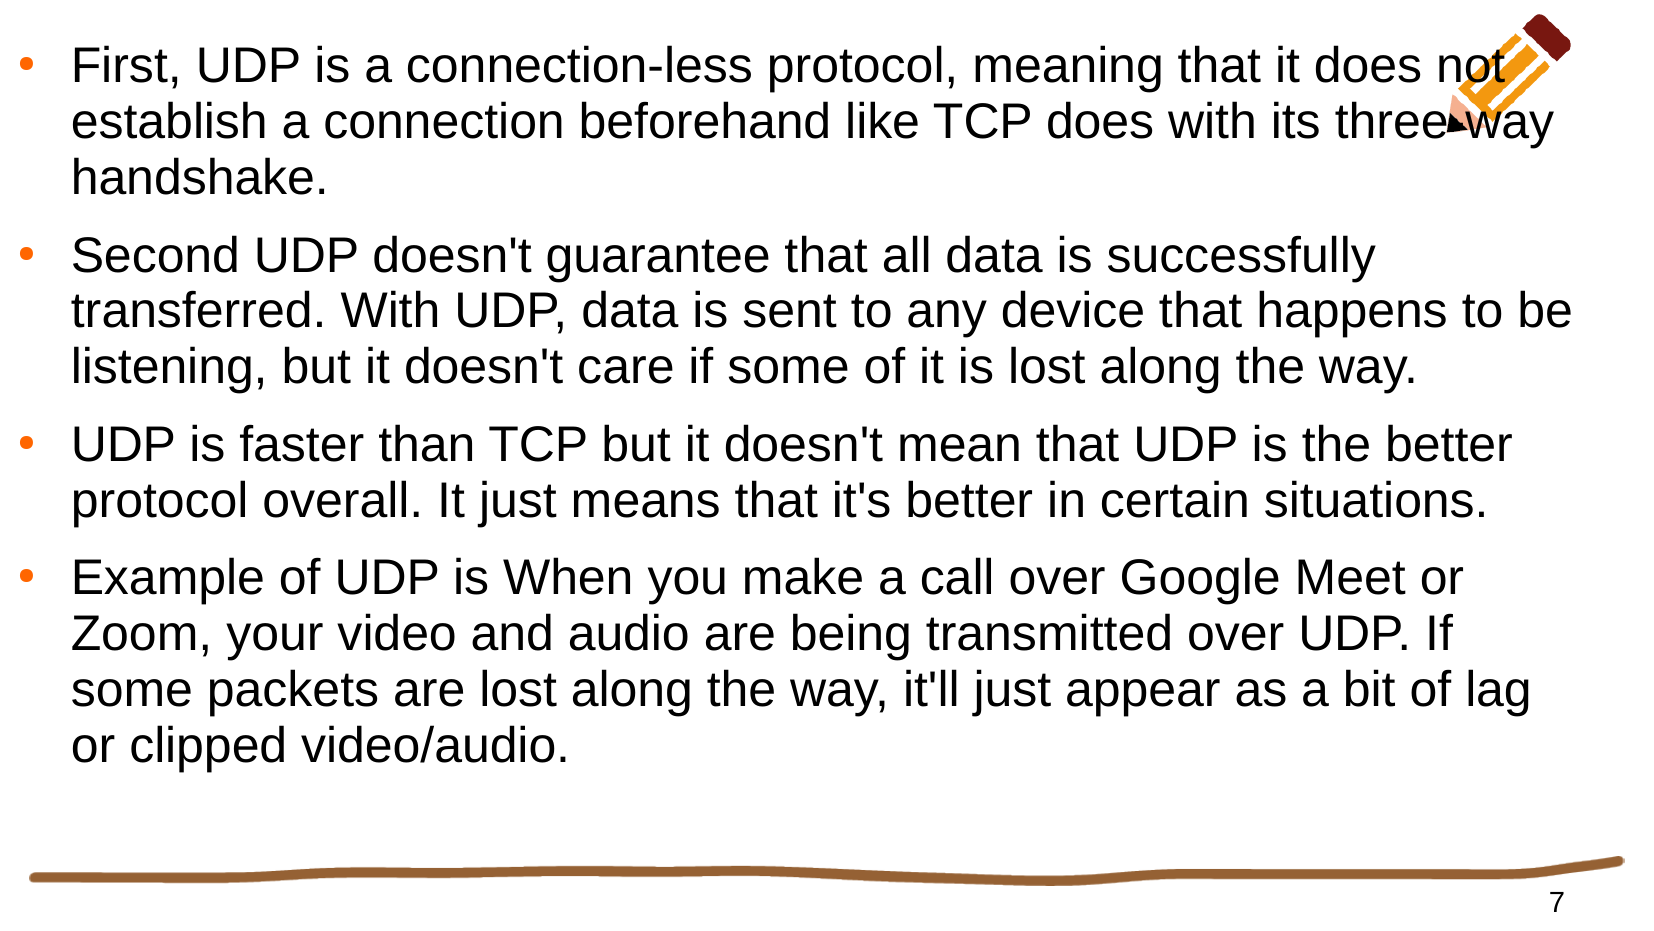

# First, UDP is a connection-less protocol, meaning that it does not establish a connection beforehand like TCP does with its three-way handshake.
Second UDP doesn't guarantee that all data is successfully transferred. With UDP, data is sent to any device that happens to be listening, but it doesn't care if some of it is lost along the way.
UDP is faster than TCP but it doesn't mean that UDP is the better protocol overall. It just means that it's better in certain situations.
Example of UDP is When you make a call over Google Meet or Zoom, your video and audio are being transmitted over UDP. If some packets are lost along the way, it'll just appear as a bit of lag or clipped video/audio.
7